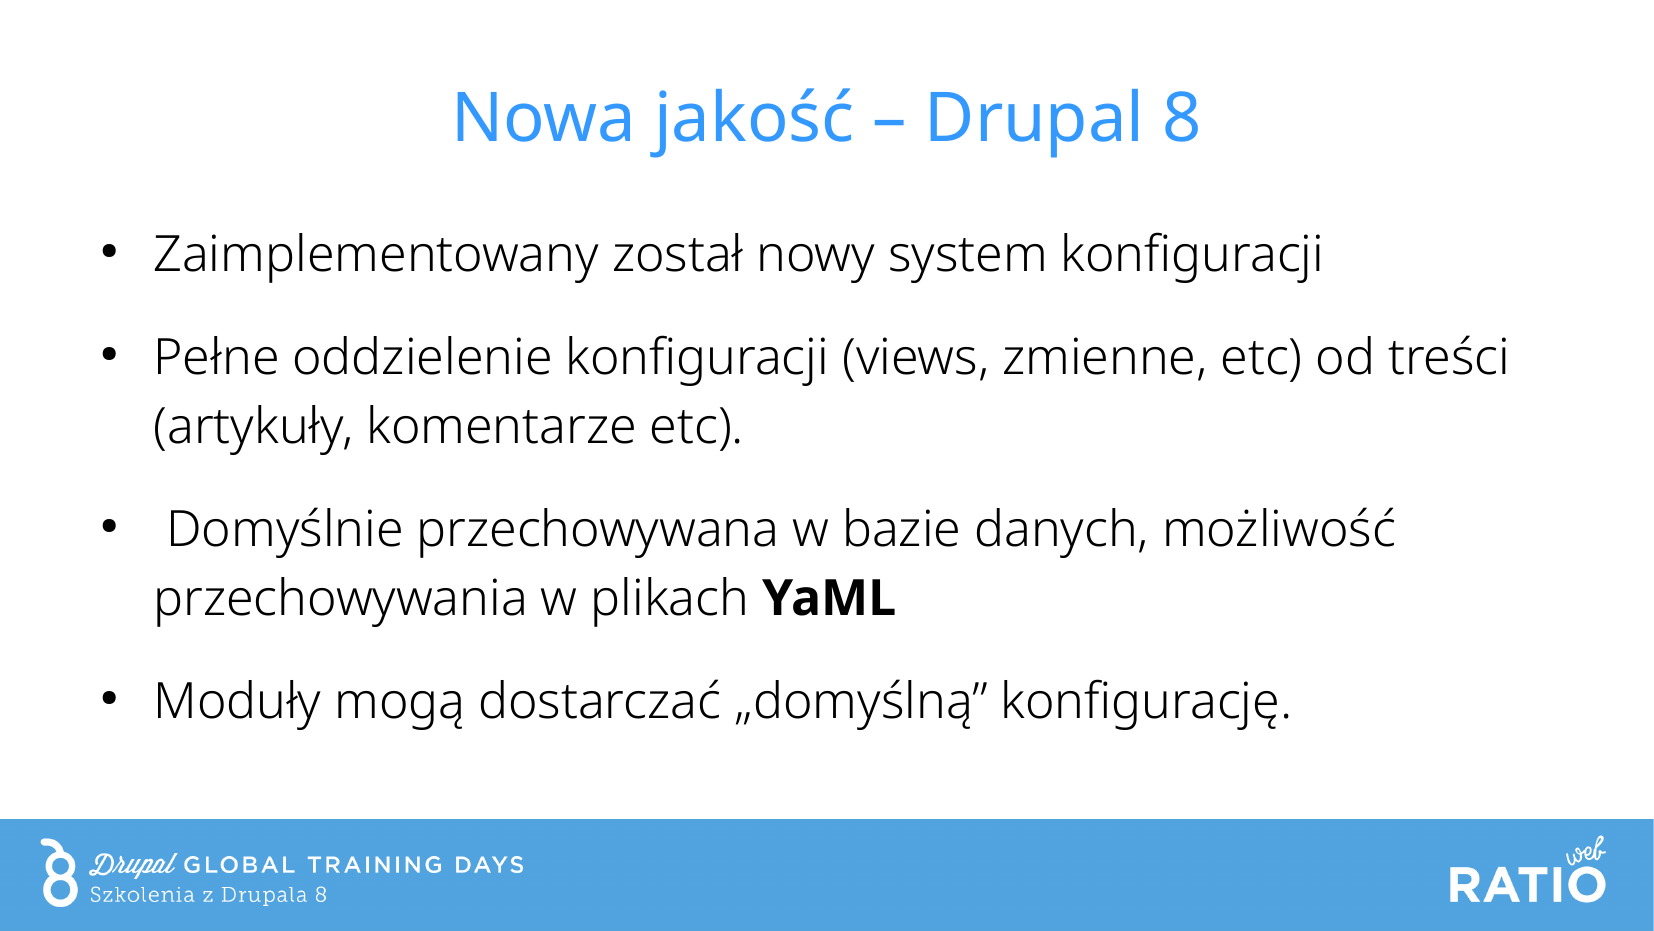

# Nowa jakość – Drupal 8
Zaimplementowany został nowy system konfiguracji
Pełne oddzielenie konfiguracji (views, zmienne, etc) od treści (artykuły, komentarze etc).
 Domyślnie przechowywana w bazie danych, możliwość przechowywania w plikach YaML
Moduły mogą dostarczać „domyślną” konfigurację.